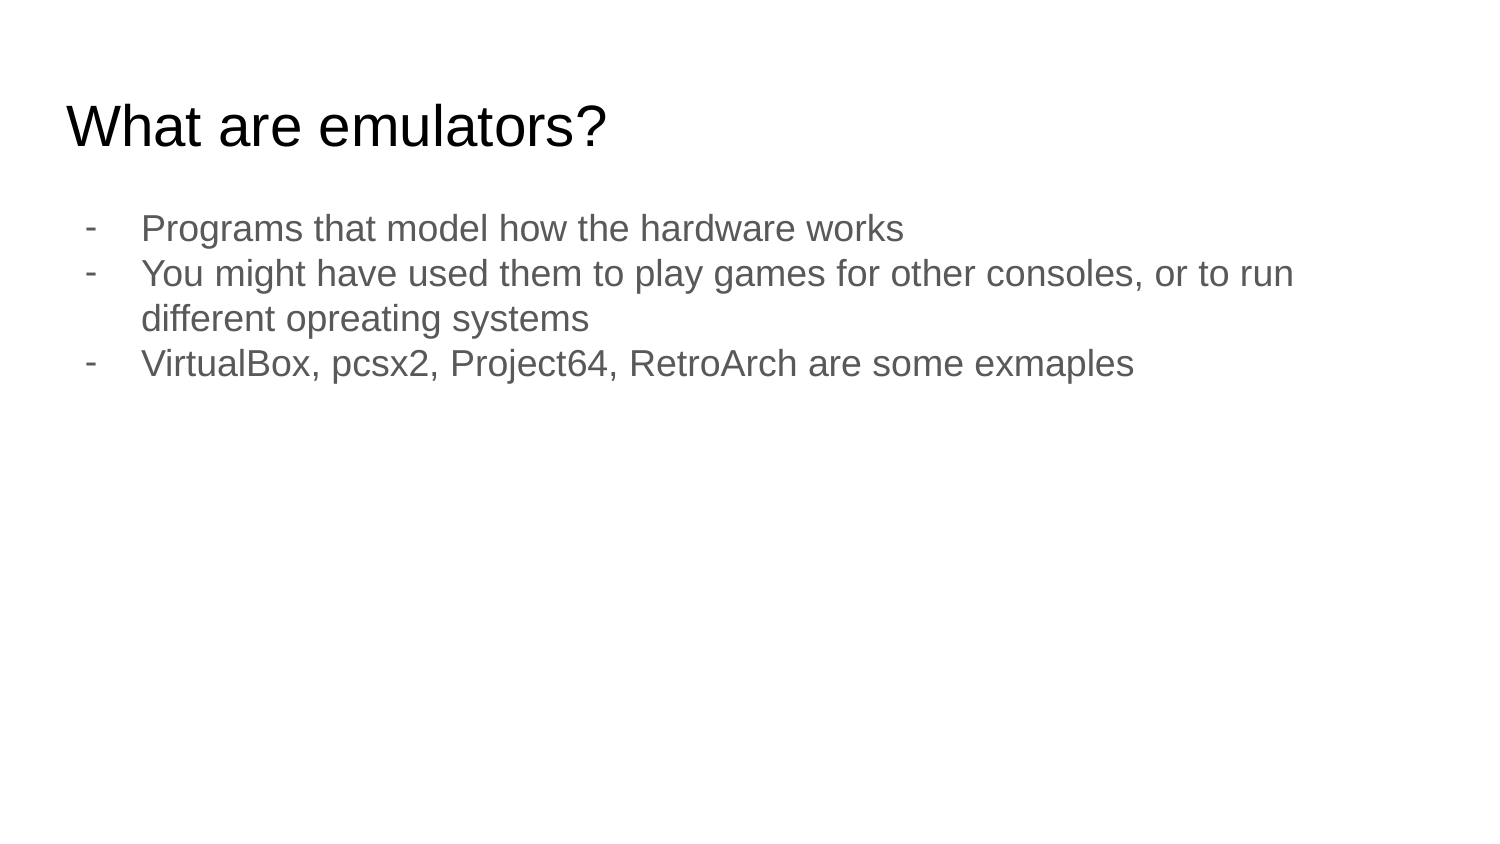

# What are emulators?
Programs that model how the hardware works
You might have used them to play games for other consoles, or to run different opreating systems
VirtualBox, pcsx2, Project64, RetroArch are some exmaples